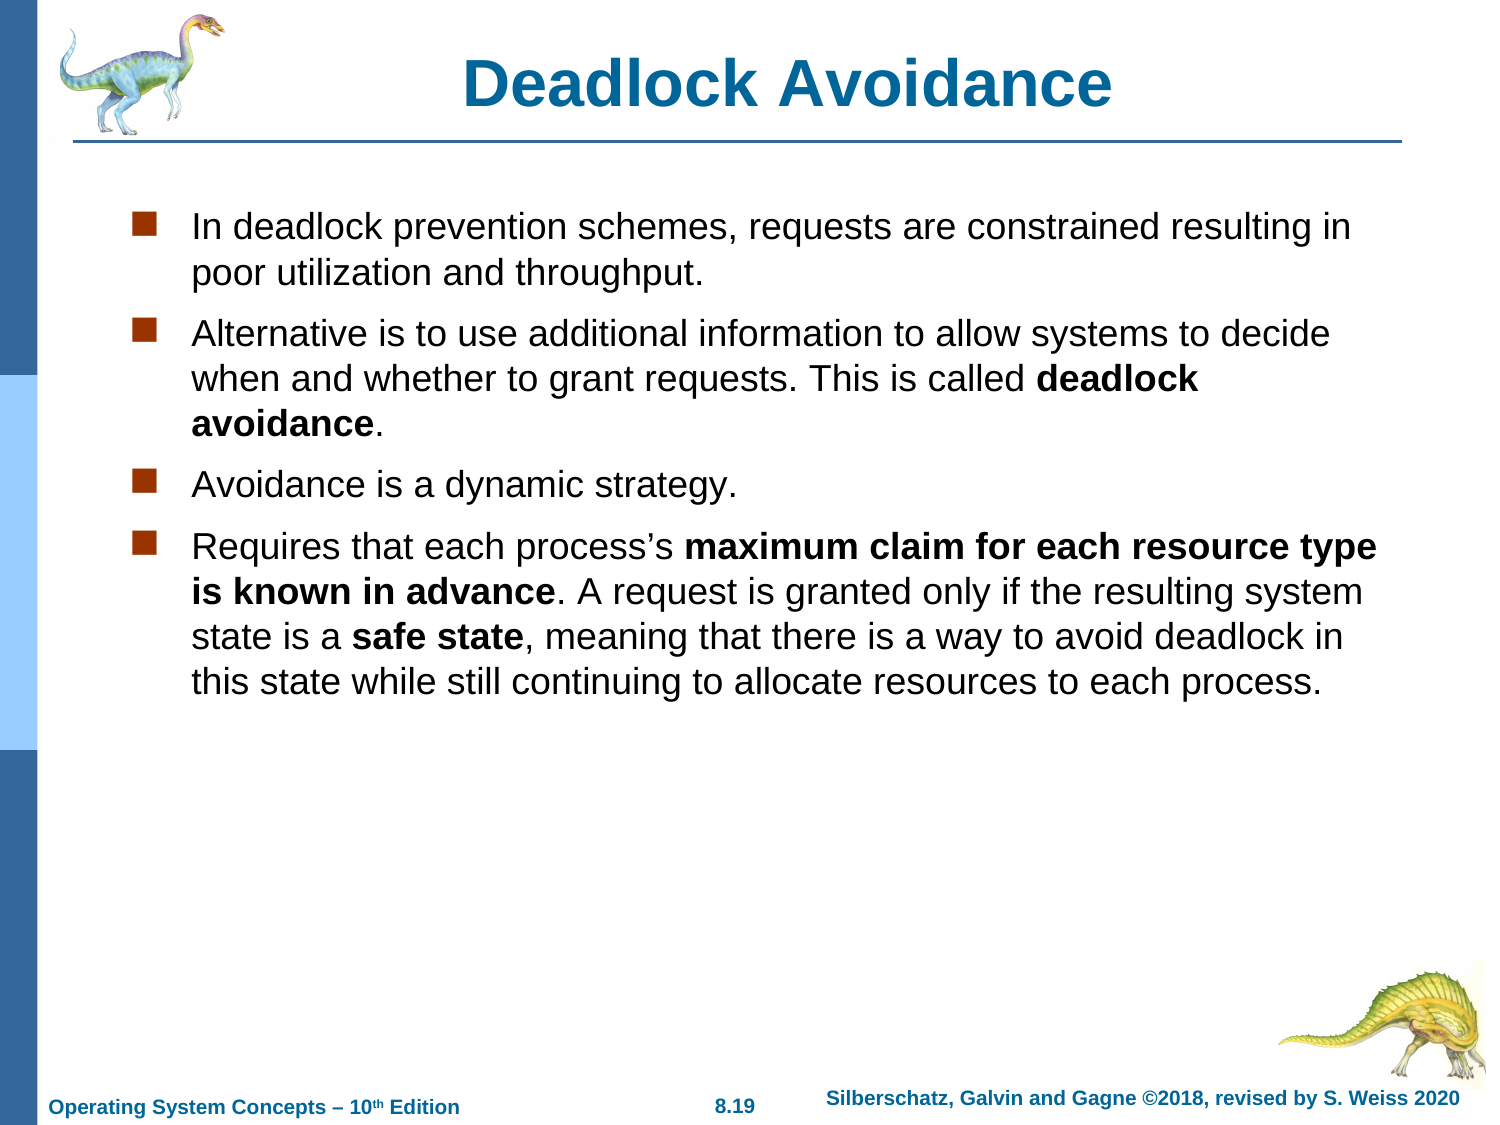

# Deadlock Avoidance
In deadlock prevention schemes, requests are constrained resulting in poor utilization and throughput.
Alternative is to use additional information to allow systems to decide when and whether to grant requests. This is called deadlock avoidance.
Avoidance is a dynamic strategy.
Requires that each process’s maximum claim for each resource type is known in advance. A request is granted only if the resulting system state is a safe state, meaning that there is a way to avoid deadlock in this state while still continuing to allocate resources to each process.